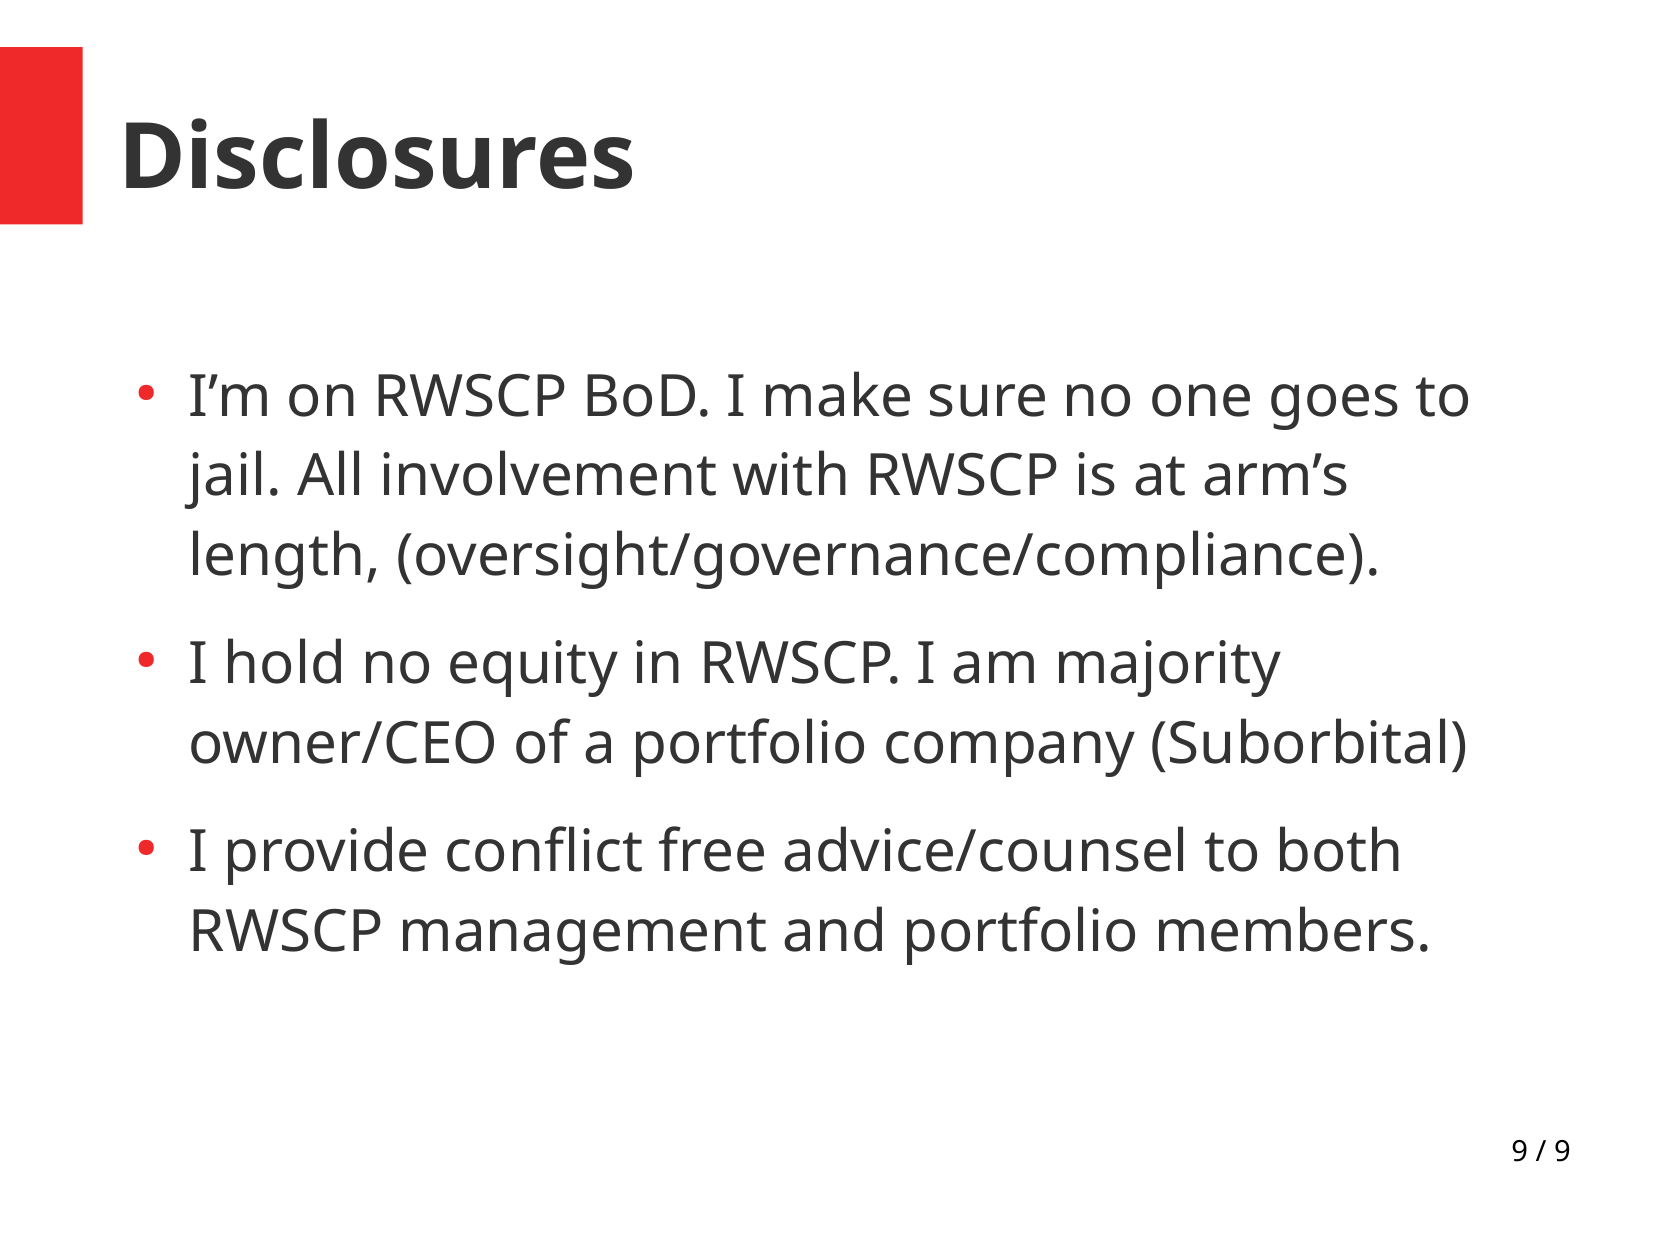

# Disclosures
I’m on RWSCP BoD. I make sure no one goes to jail. All involvement with RWSCP is at arm’s length, (oversight/governance/compliance).
I hold no equity in RWSCP. I am majority owner/CEO of a portfolio company (Suborbital)
I provide conflict free advice/counsel to both RWSCP management and portfolio members.
9